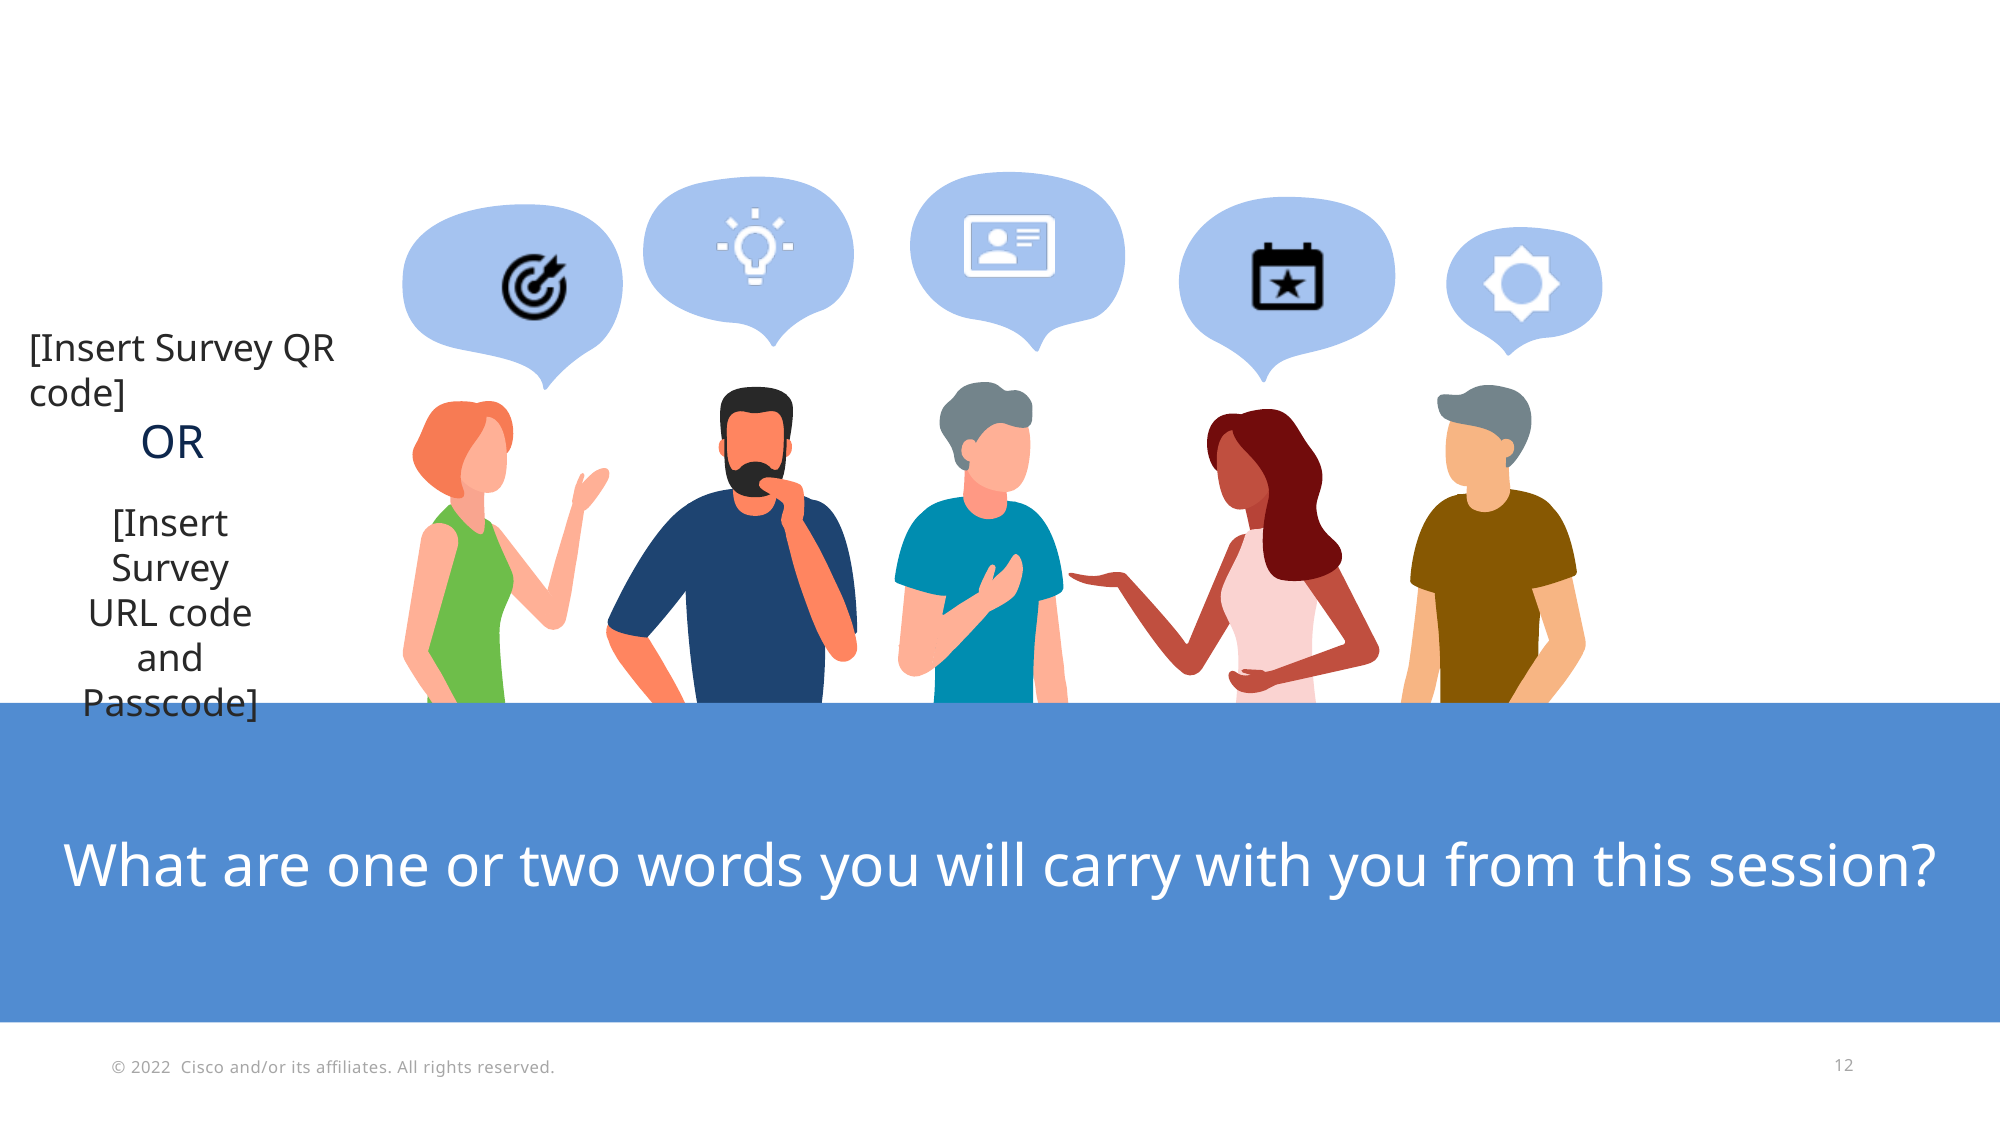

[Insert Survey QR code]
OR
[Insert Survey URL code and Passcode]
What are one or two words you will carry with you from this session?